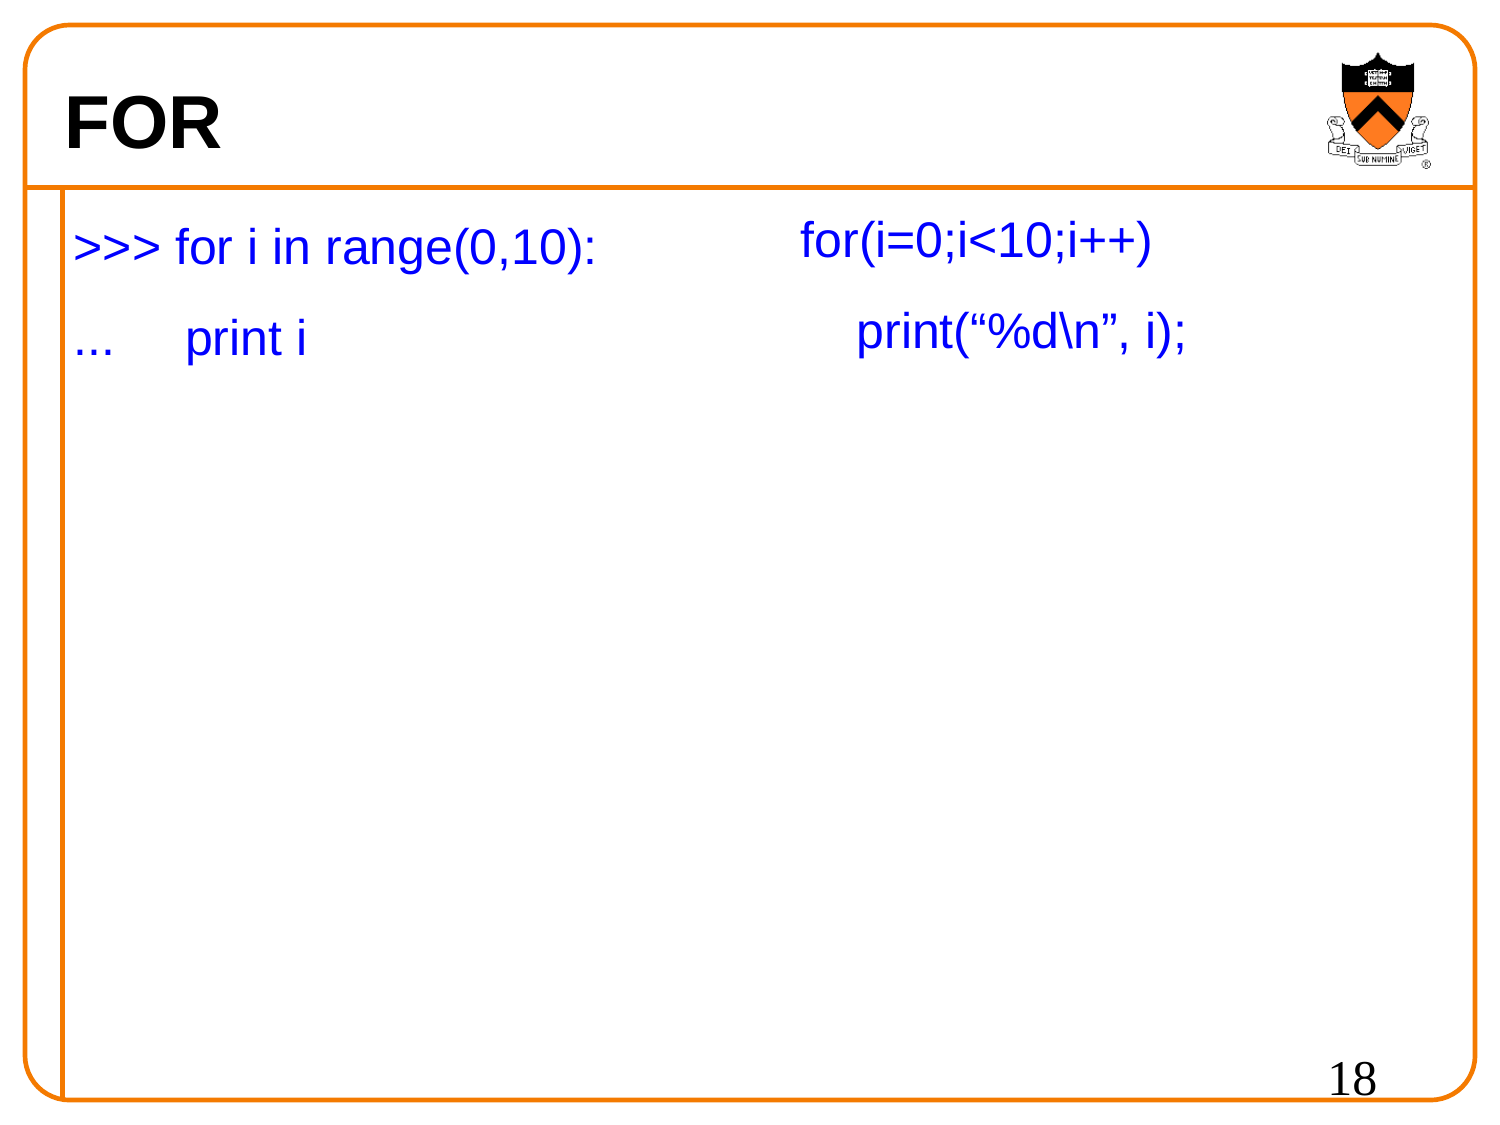

# FOR
for(i=0;i<10;i++)
 print(“%d\n”, i);
>>> for i in range(0,10):
... print i
18